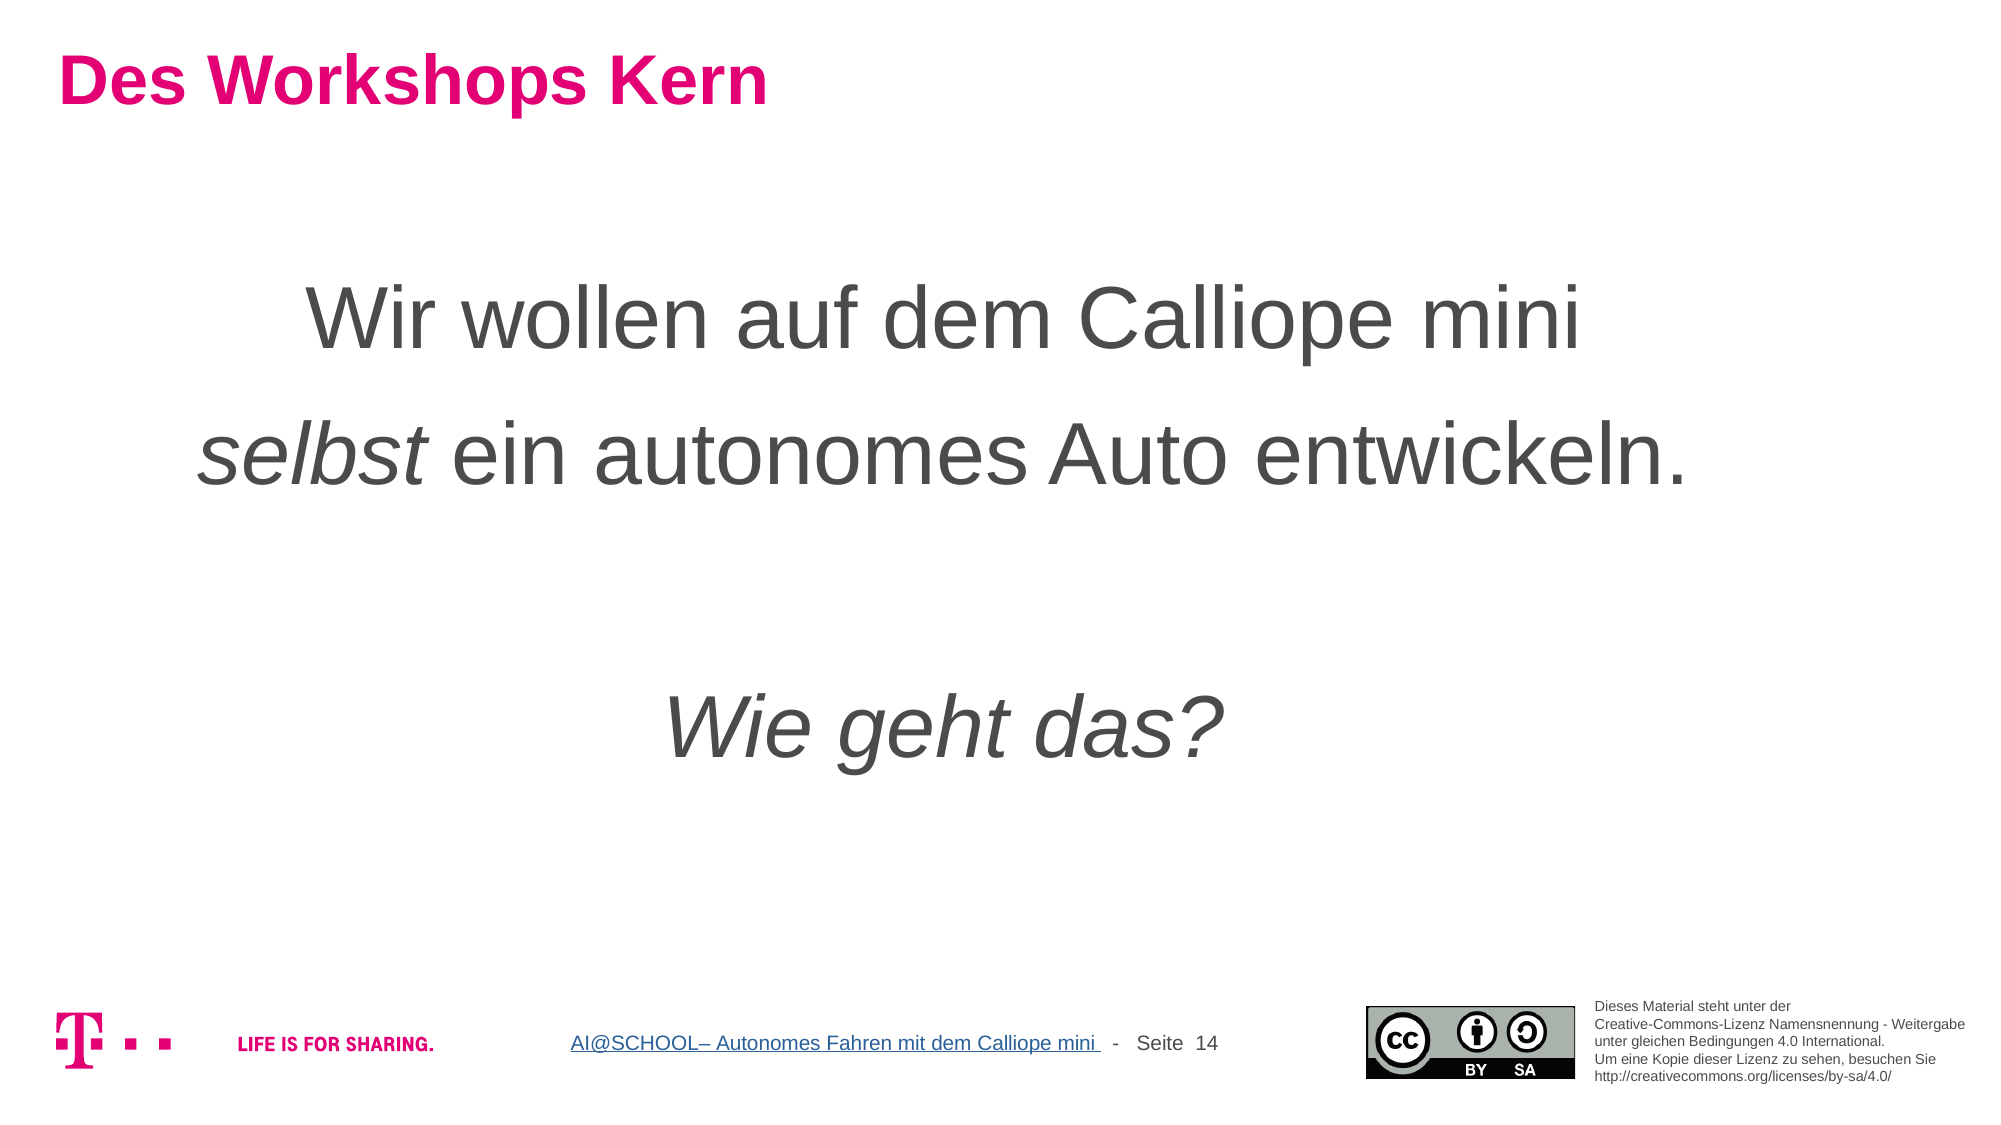

# Des Workshops Kern
Wir wollen auf dem Calliope mini
selbst ein autonomes Auto entwickeln.
Wie geht das?